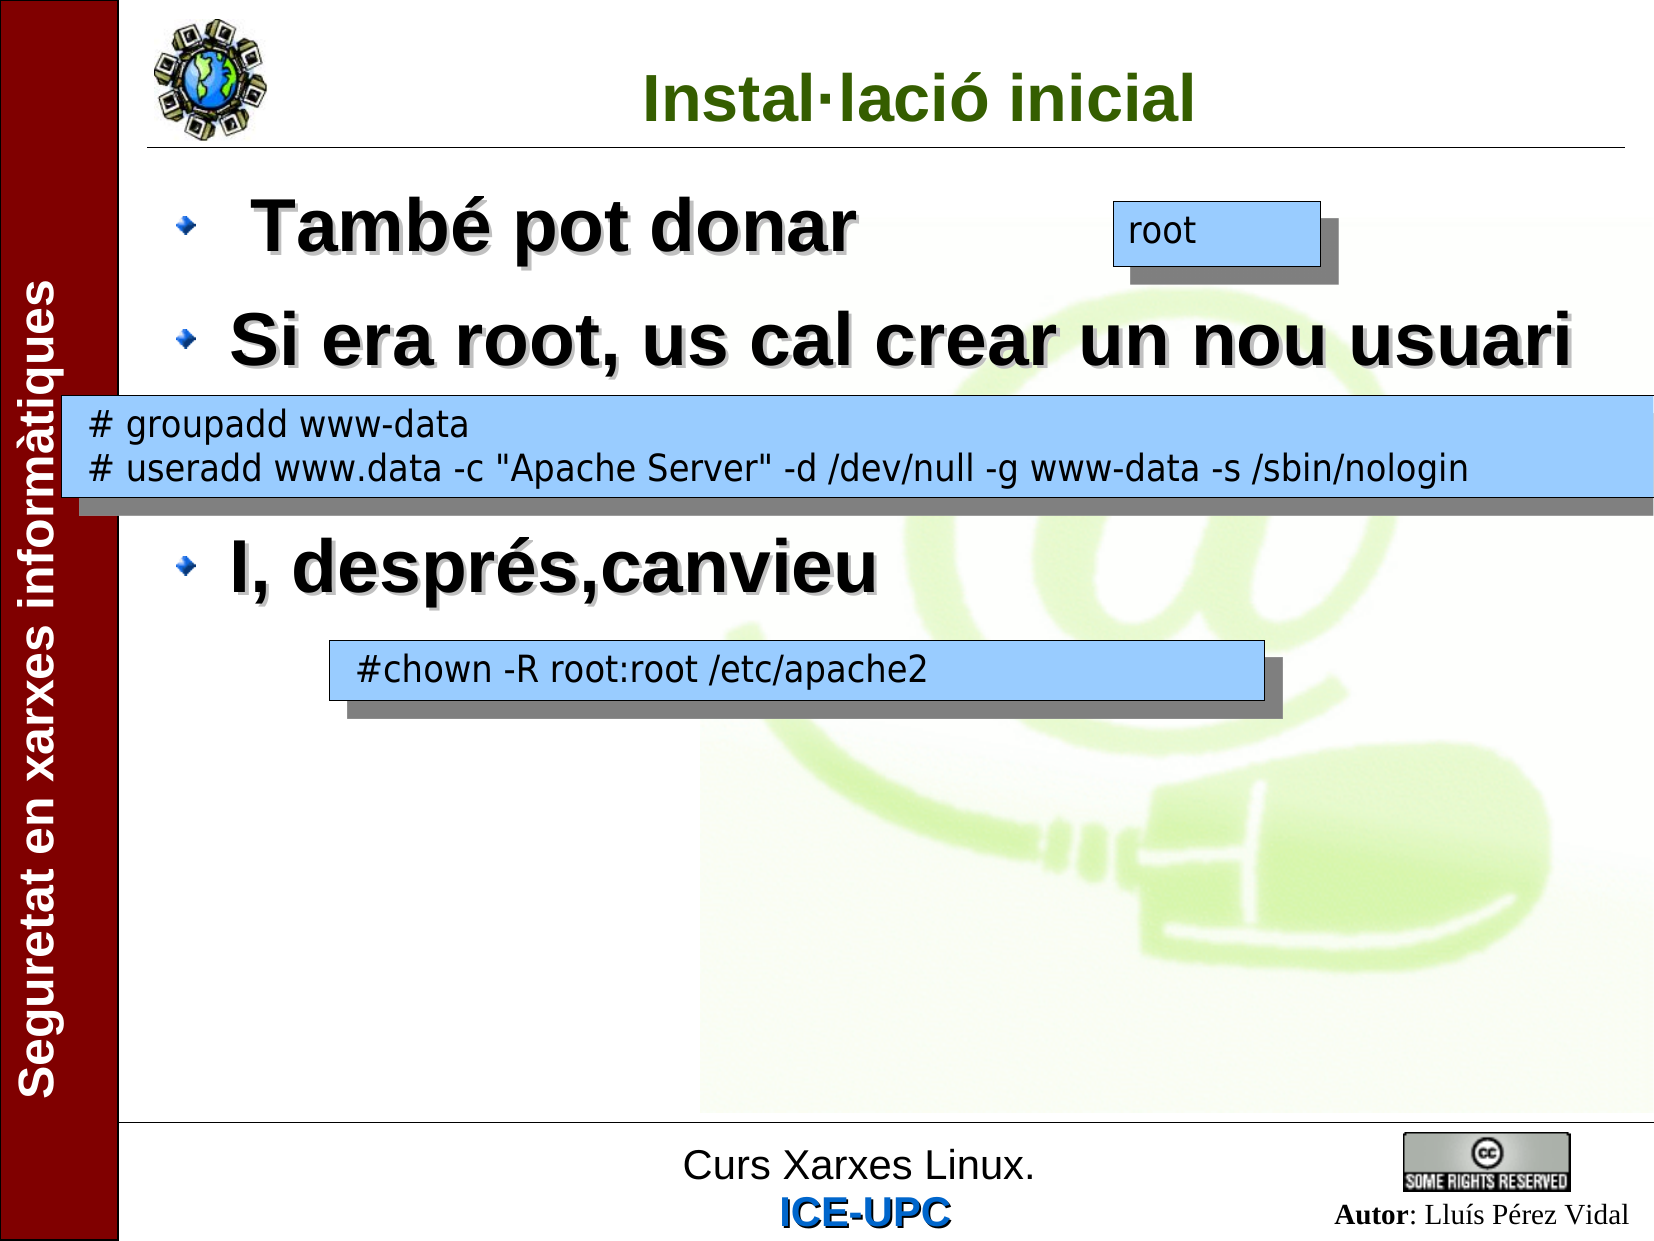

# Instal·lació inicial
 També pot donar
Si era root, us cal crear un nou usuari
I, després,canvieu
root
 # groupadd www-data
 # useradd www.data -c "Apache Server" -d /dev/null -g www-data -s /sbin/nologin
 #chown -R root:root /etc/apache2